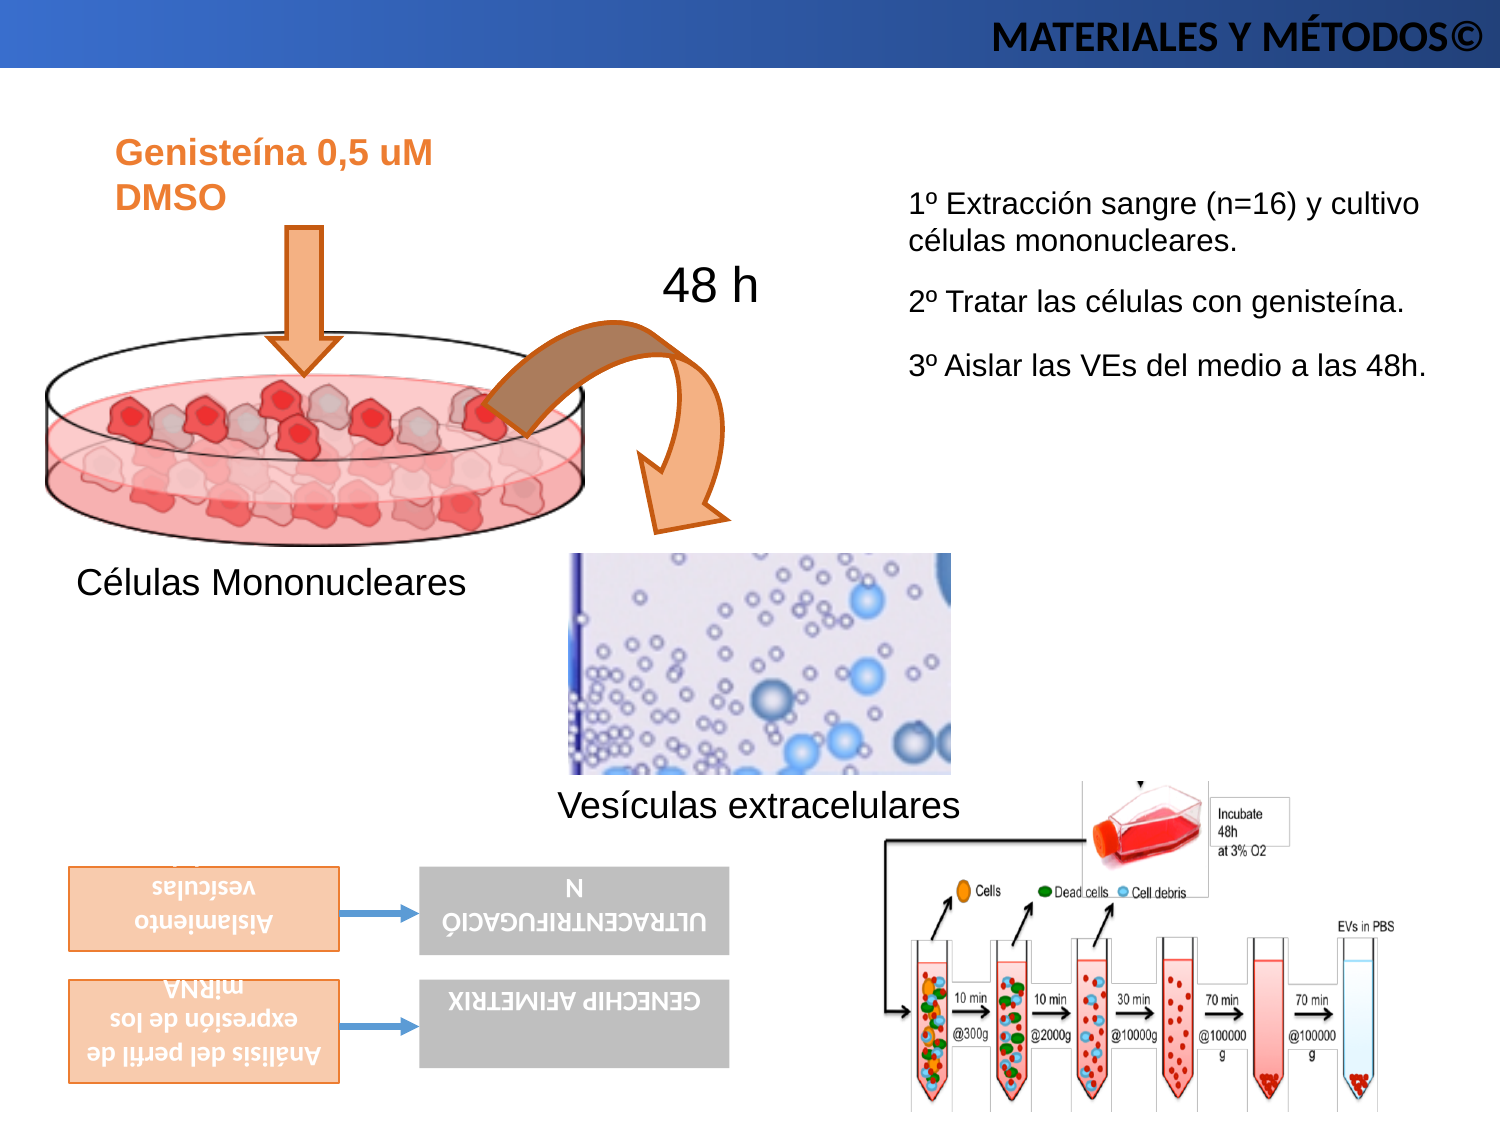

MATERIALES Y MÉTODOS©
Genisteína 0,5 uM
DMSO
Células Mononucleares
48 h
Vesículas extracelulares
1º Extracción sangre (n=16) y cultivo células mononucleares.
2º Tratar las células con genisteína.
3º Aislar las VEs del medio a las 48h.
ULTRACENTRIFUGACIÓN
Aislamiento vesículas extracelulares
GENECHIP AFIMETRIX
Análisis del perfil de expresión de los miRNA